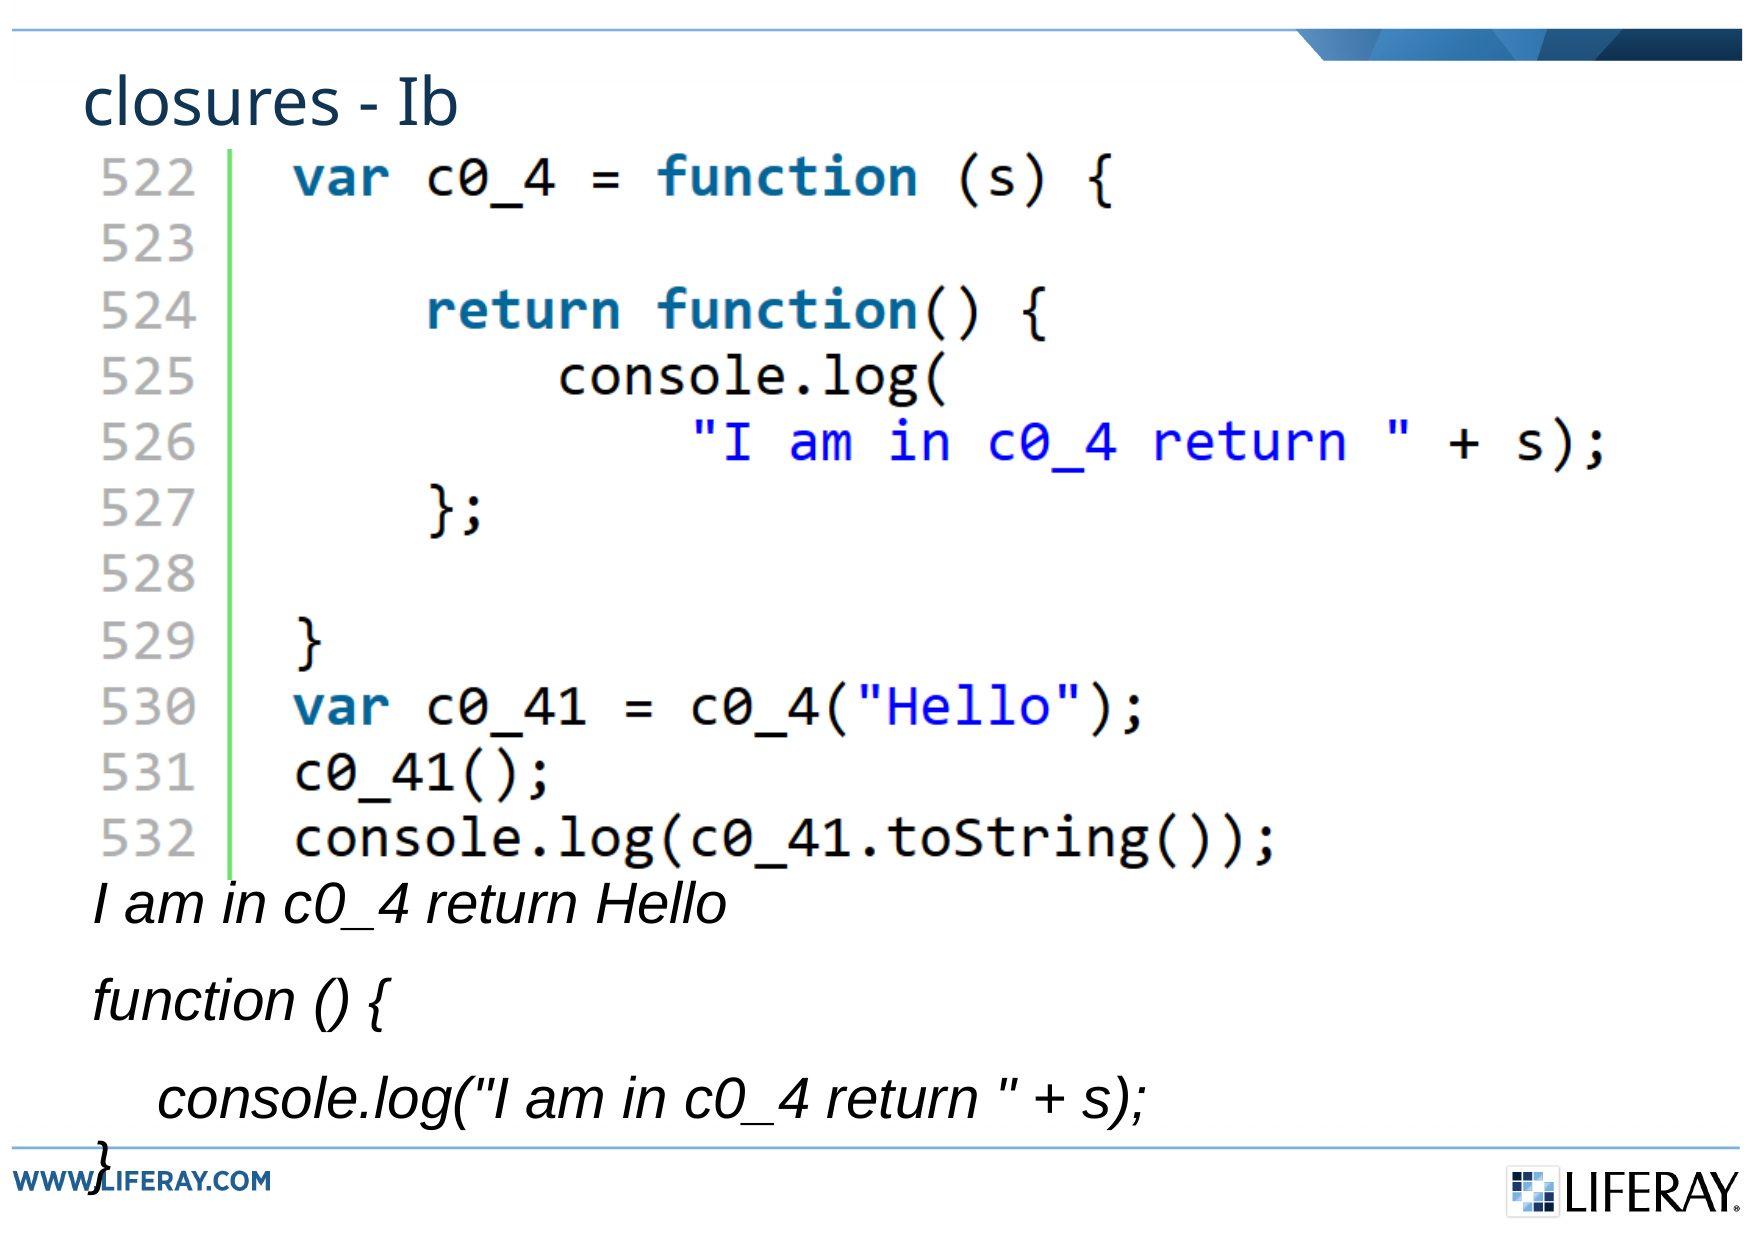

# closures - Ib
I am in c0_4 return Hello
function () {
 console.log("I am in c0_4 return " + s);
}